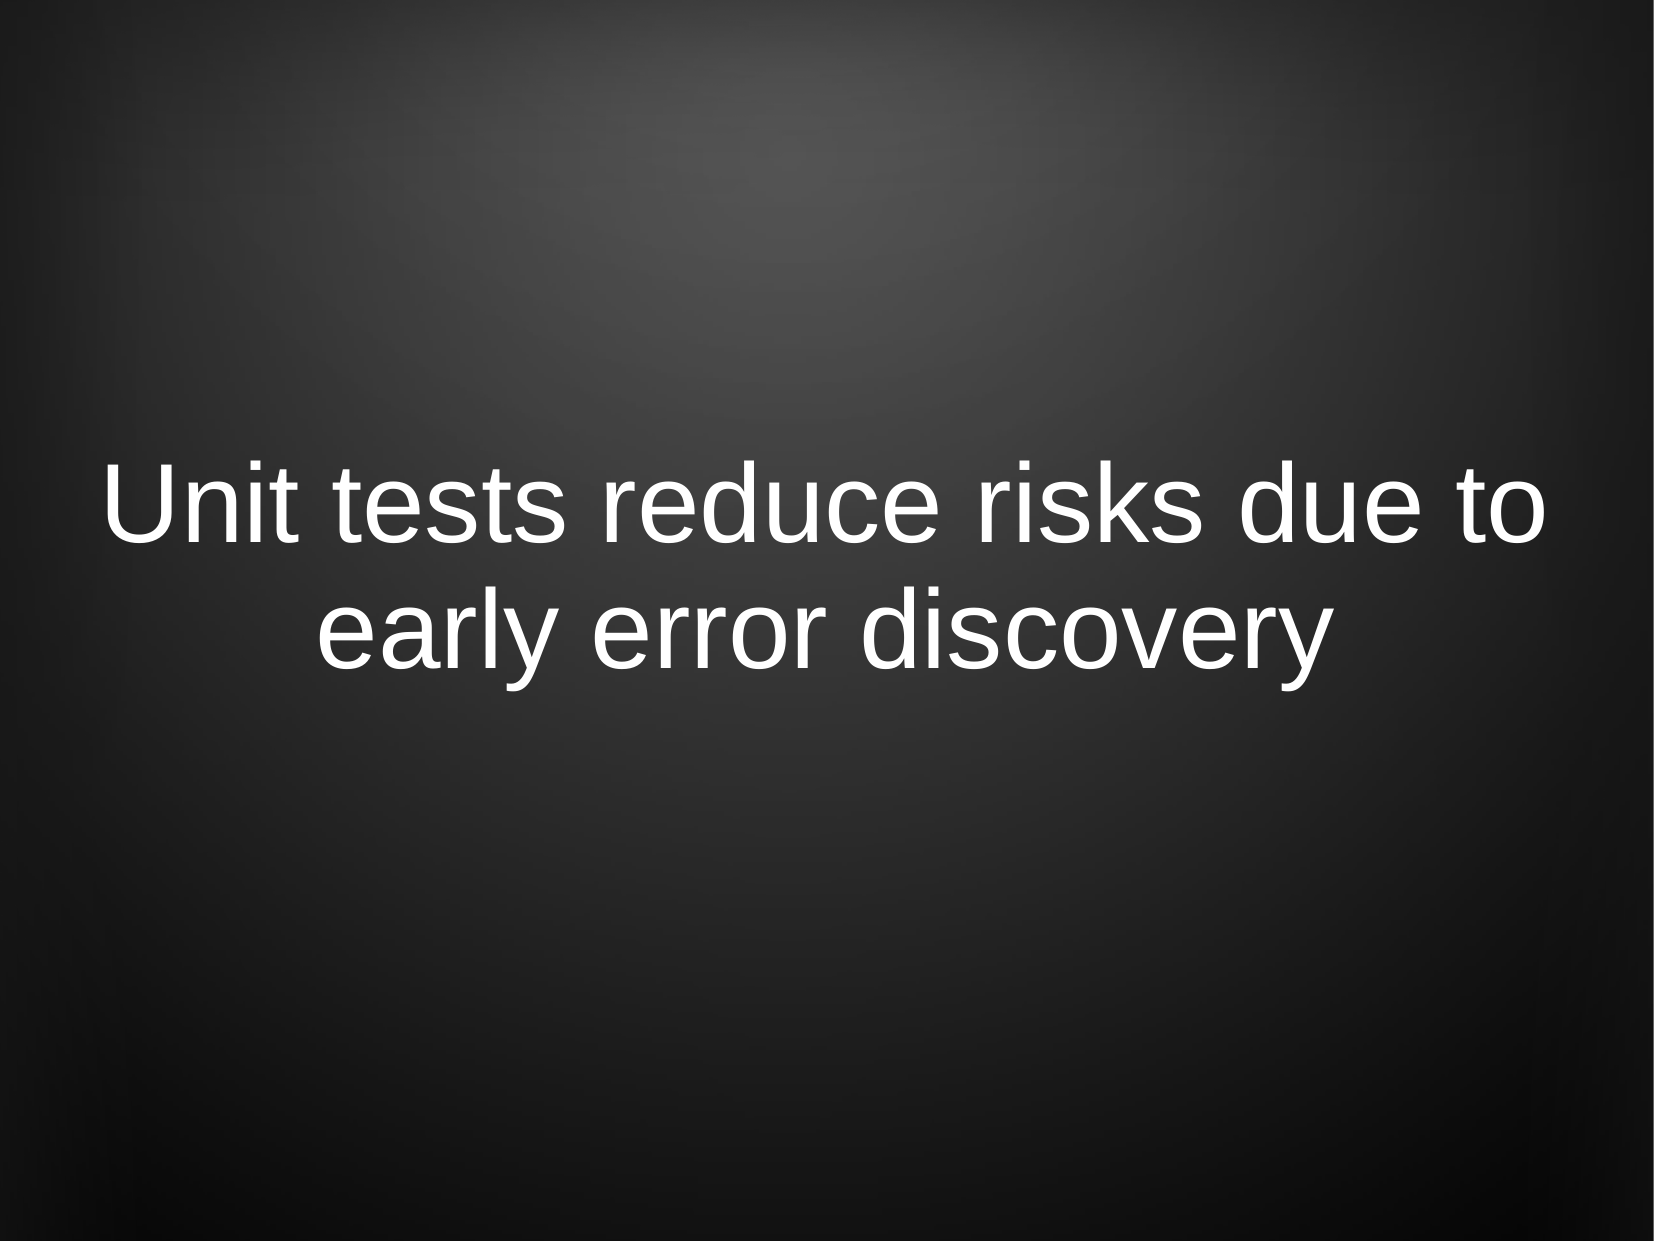

Unit tests reduce risks due to early error discovery